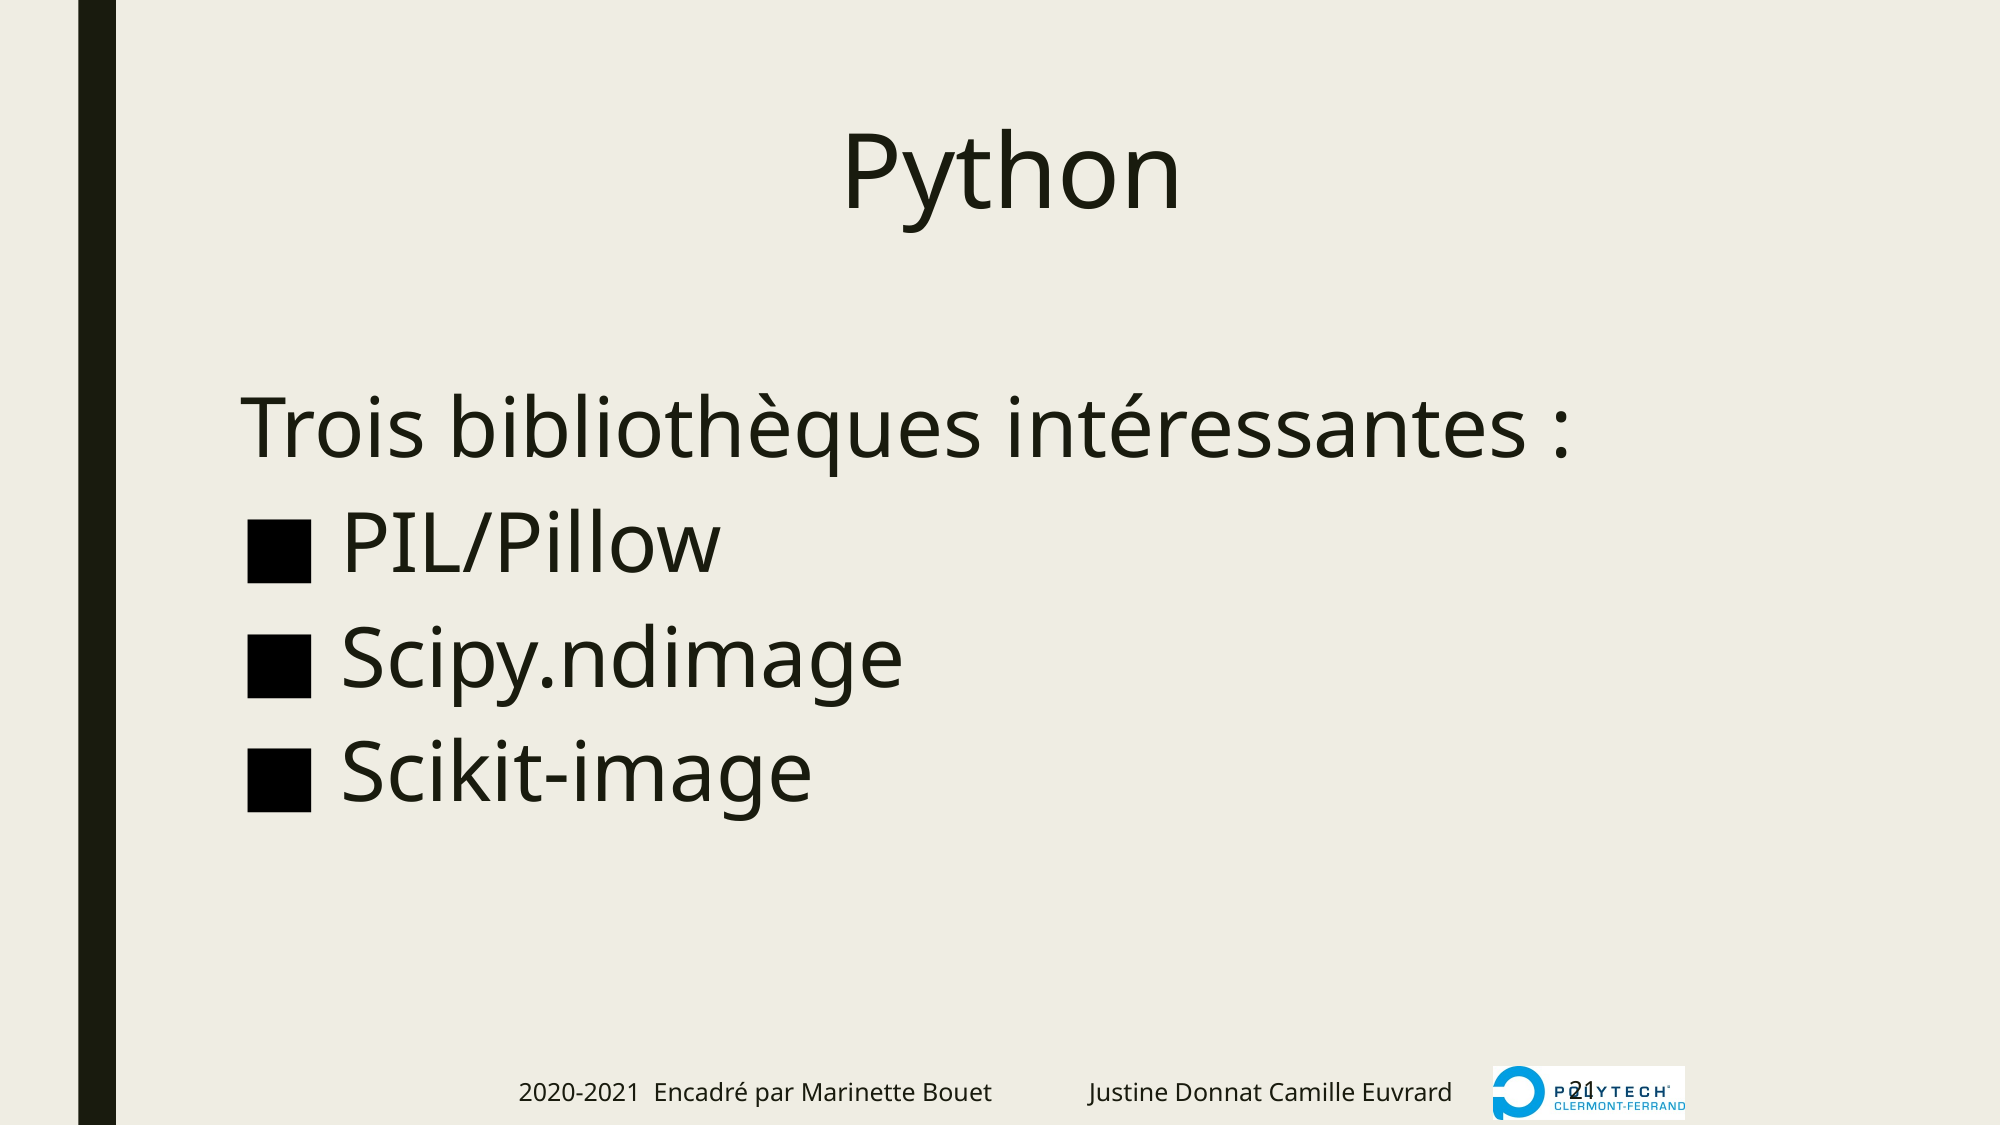

# Python
Trois bibliothèques intéressantes :
 PIL/Pillow
 Scipy.ndimage
 Scikit-image
2020-2021 Encadré par Marinette Bouet Justine Donnat Camille Euvrard